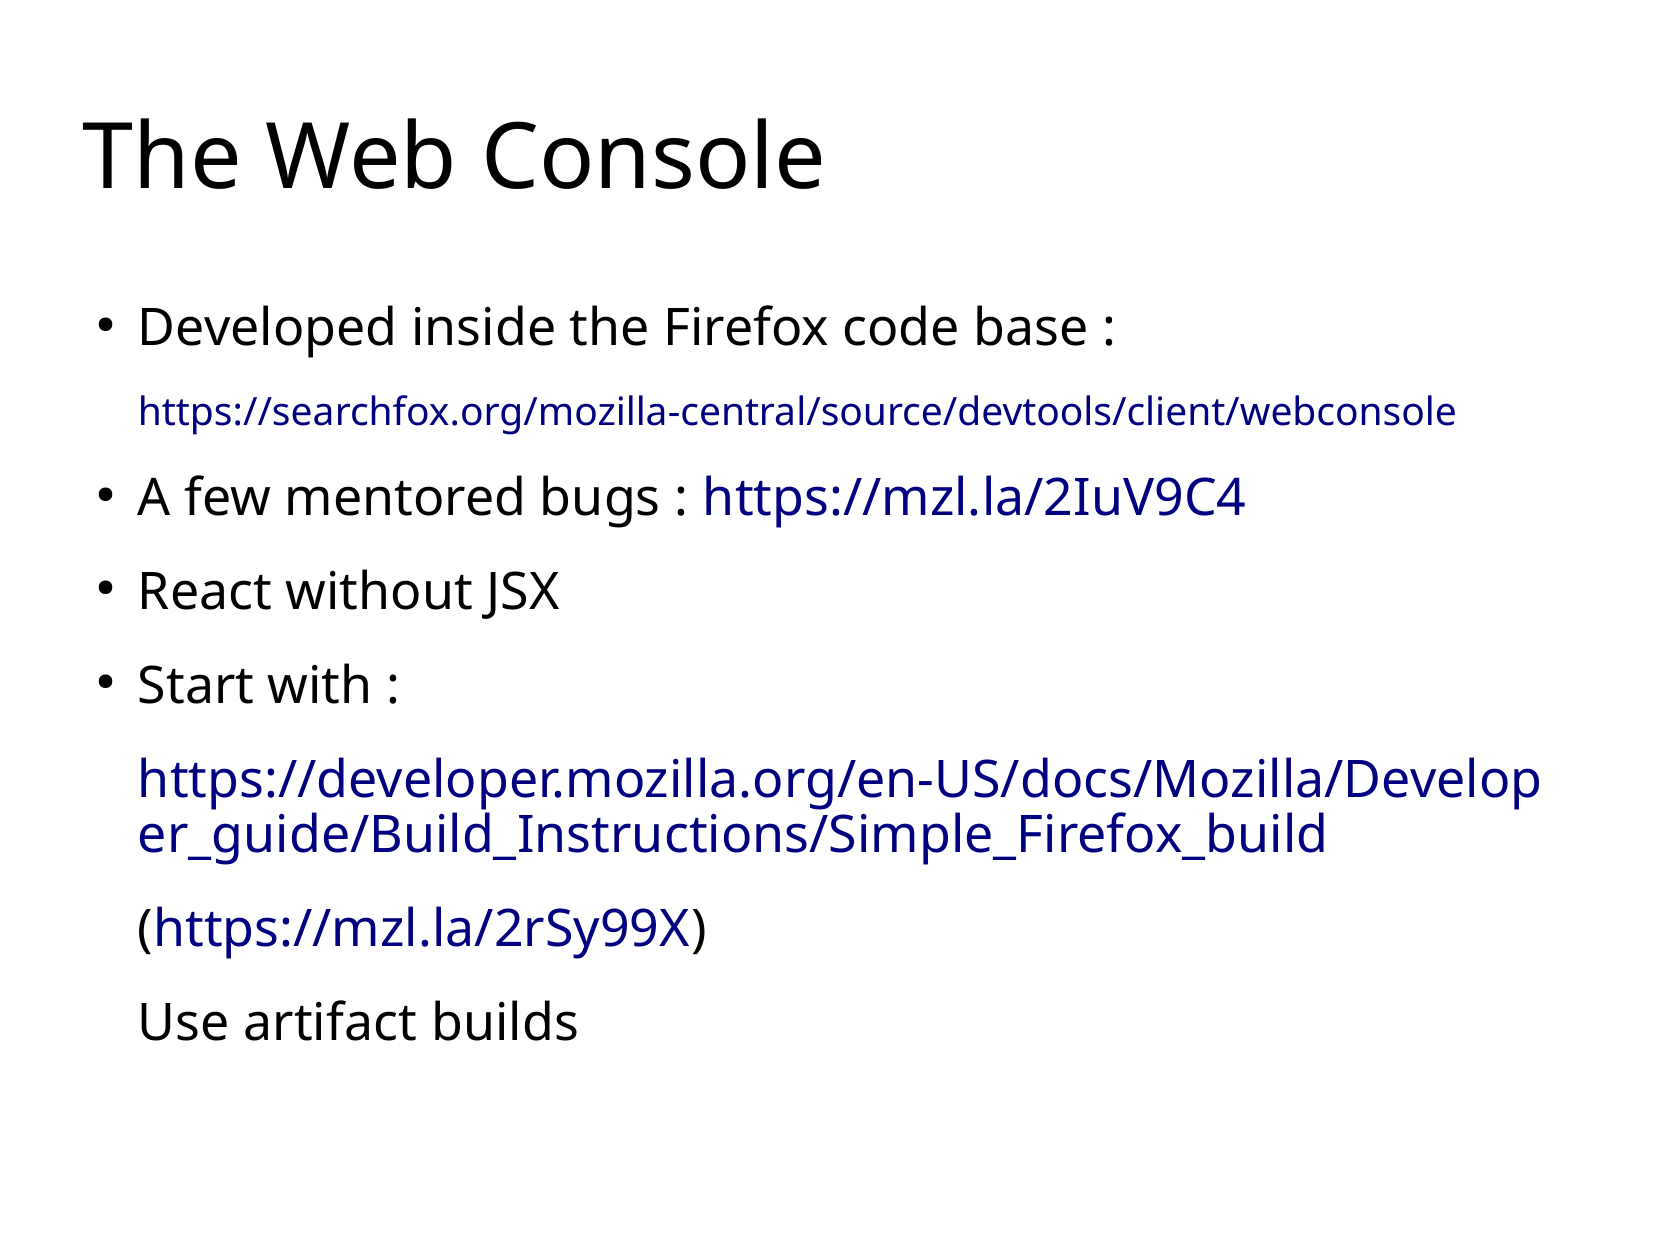

# The Web Console
Developed inside the Firefox code base :
https://searchfox.org/mozilla-central/source/devtools/client/webconsole
A few mentored bugs : https://mzl.la/2IuV9C4
React without JSX
Start with :
https://developer.mozilla.org/en-US/docs/Mozilla/Developer_guide/Build_Instructions/Simple_Firefox_build
(https://mzl.la/2rSy99X)
Use artifact builds